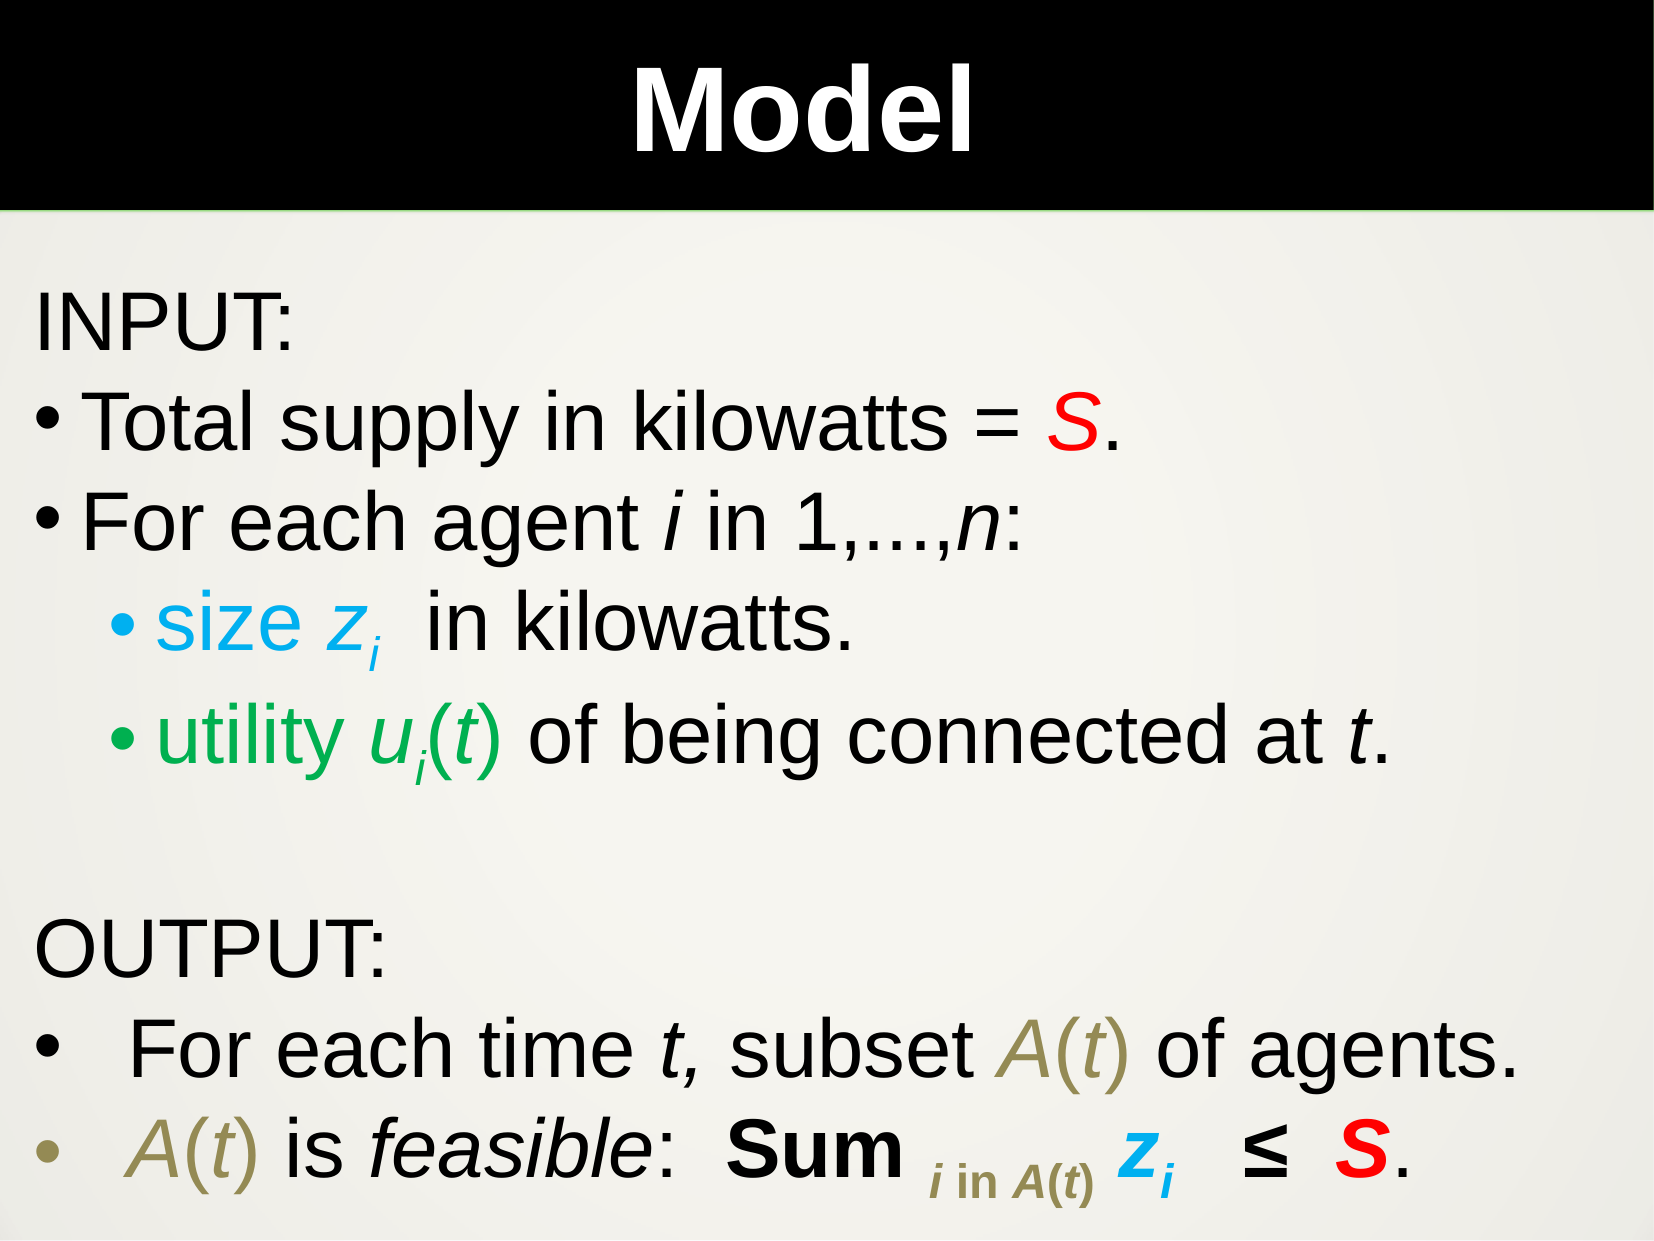

# Model
INPUT:
Total supply in kilowatts = S.
For each agent i in 1,...,n:
size zi in kilowatts.
utility ui(t) of being connected at t.
OUTPUT:
For each time t, subset A(t) of agents.
A(t) is feasible: Sum i in A(t) zi ≤ S.
Note: We assume that connections are binary (on/off)
Alternatively, we could consider fractional connections (e.g. connect an agent up to half its maximum size).